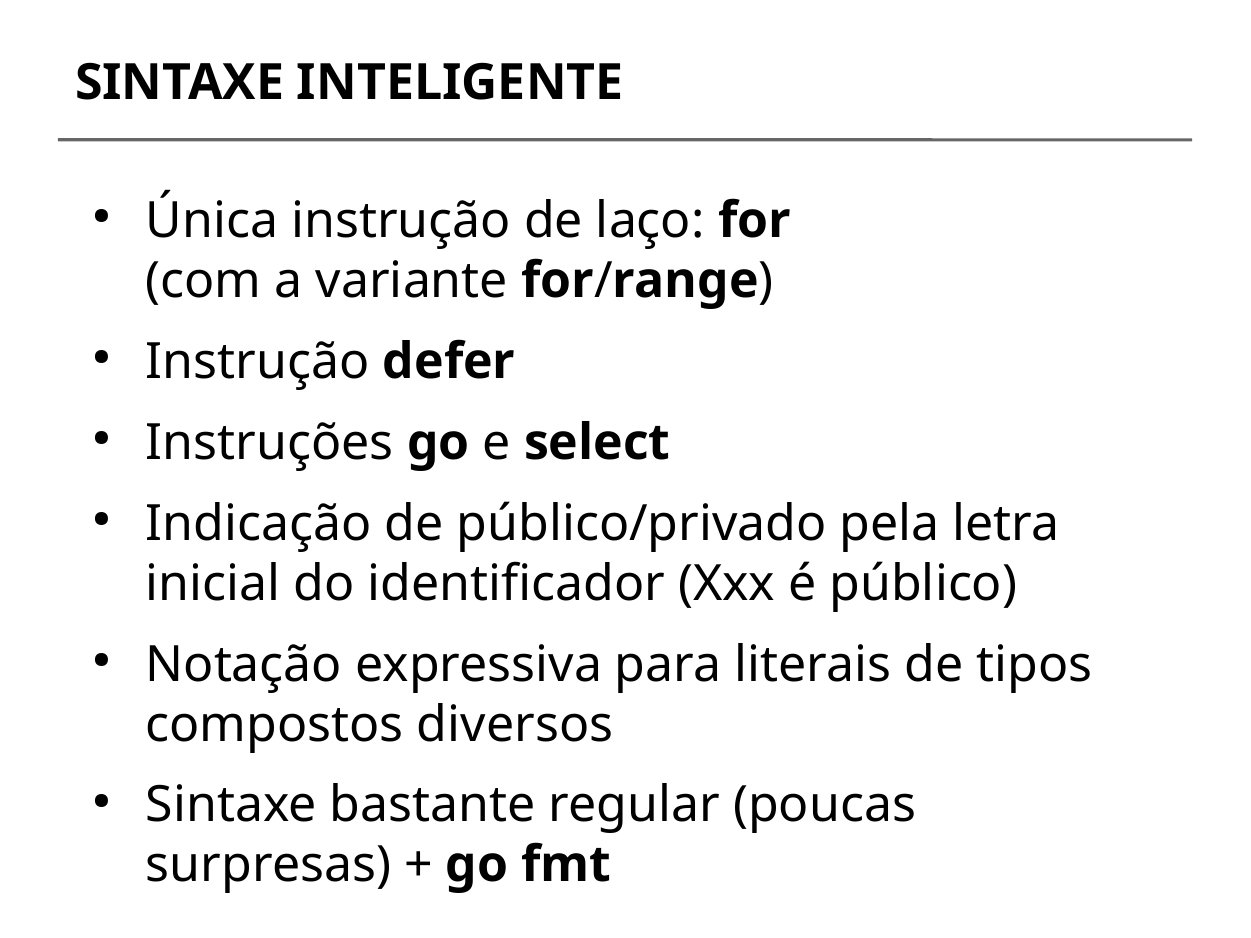

# SINTAXE INTELIGENTE
Única instrução de laço: for
(com a variante for/range)
Instrução defer
Instruções go e select
Indicação de público/privado pela letra inicial do identificador (Xxx é público)
Notação expressiva para literais de tipos compostos diversos
Sintaxe bastante regular (poucas surpresas) + go fmt